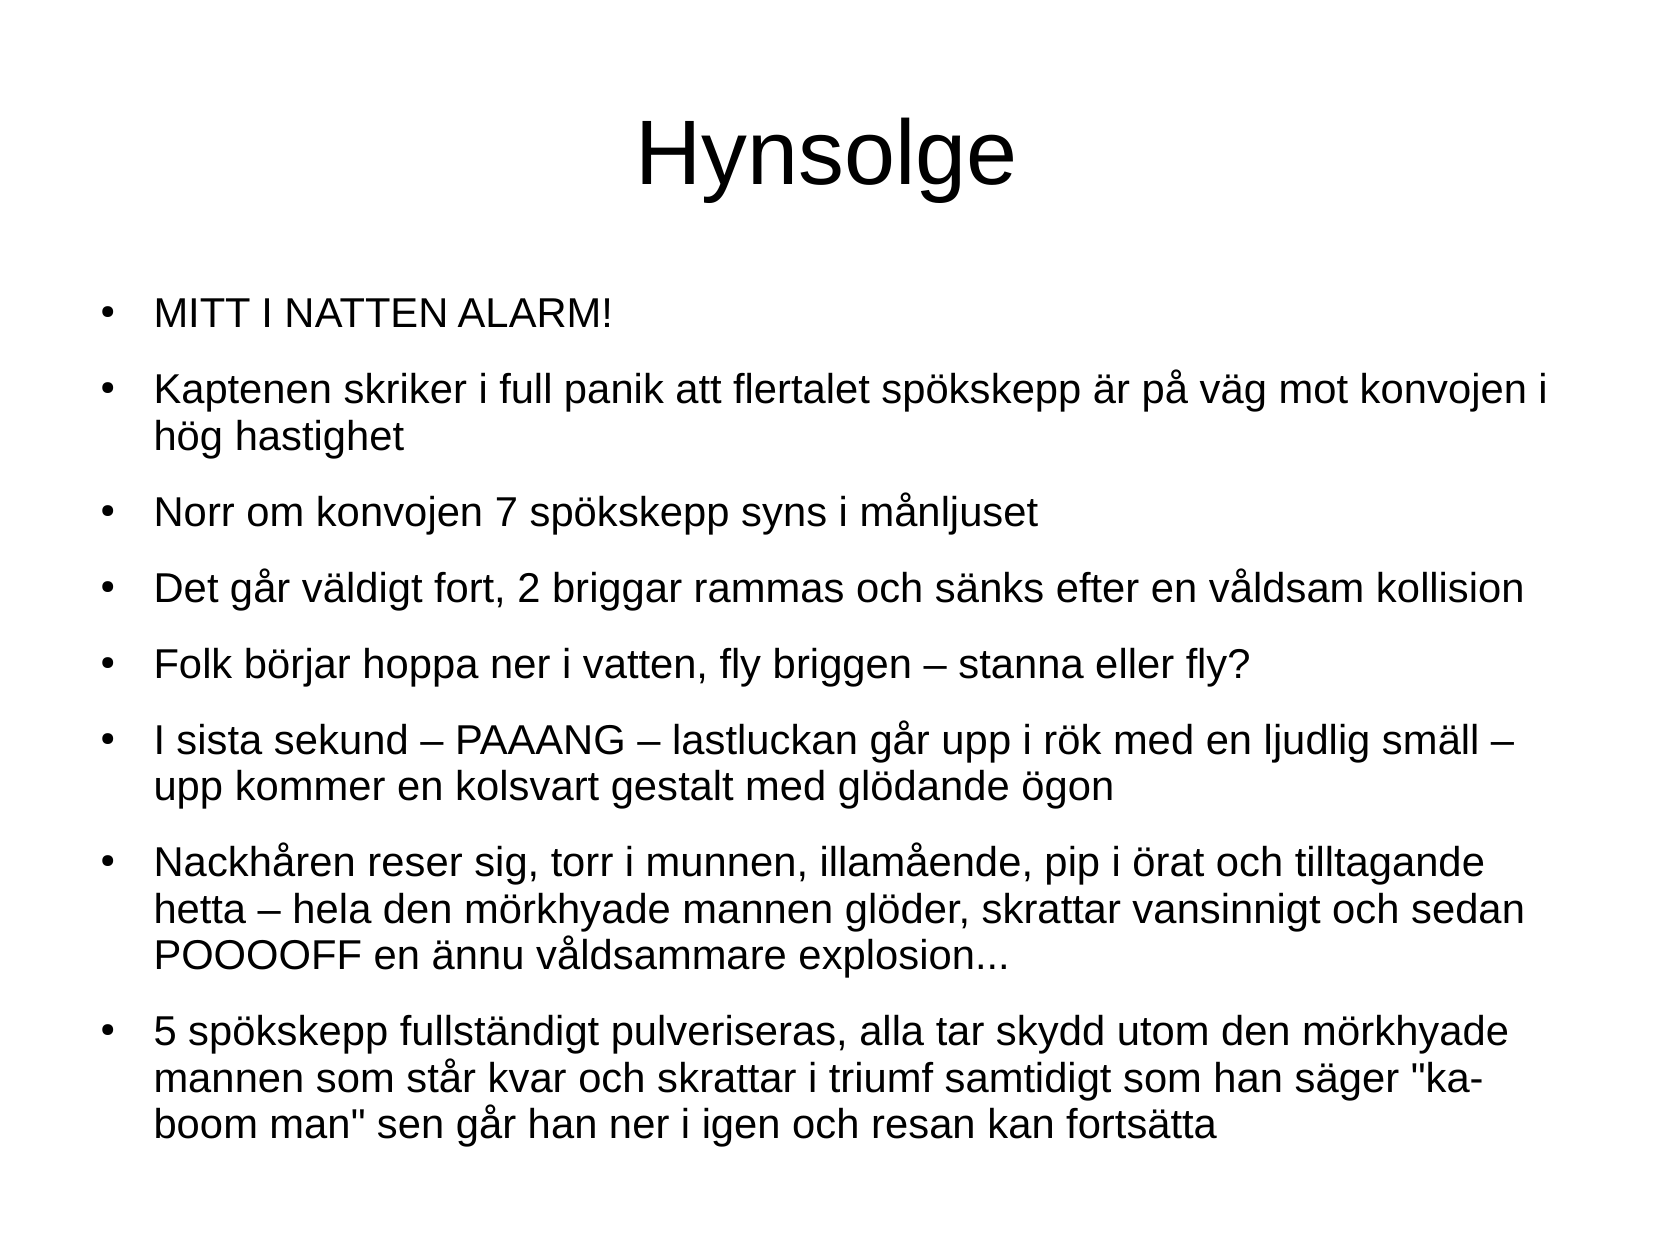

# Hynsolge
MITT I NATTEN ALARM!
Kaptenen skriker i full panik att flertalet spökskepp är på väg mot konvojen i hög hastighet
Norr om konvojen 7 spökskepp syns i månljuset
Det går väldigt fort, 2 briggar rammas och sänks efter en våldsam kollision
Folk börjar hoppa ner i vatten, fly briggen – stanna eller fly?
I sista sekund – PAAANG – lastluckan går upp i rök med en ljudlig smäll – upp kommer en kolsvart gestalt med glödande ögon
Nackhåren reser sig, torr i munnen, illamående, pip i örat och tilltagande hetta – hela den mörkhyade mannen glöder, skrattar vansinnigt och sedan POOOOFF en ännu våldsammare explosion...
5 spökskepp fullständigt pulveriseras, alla tar skydd utom den mörkhyade mannen som står kvar och skrattar i triumf samtidigt som han säger "ka-boom man" sen går han ner i igen och resan kan fortsätta